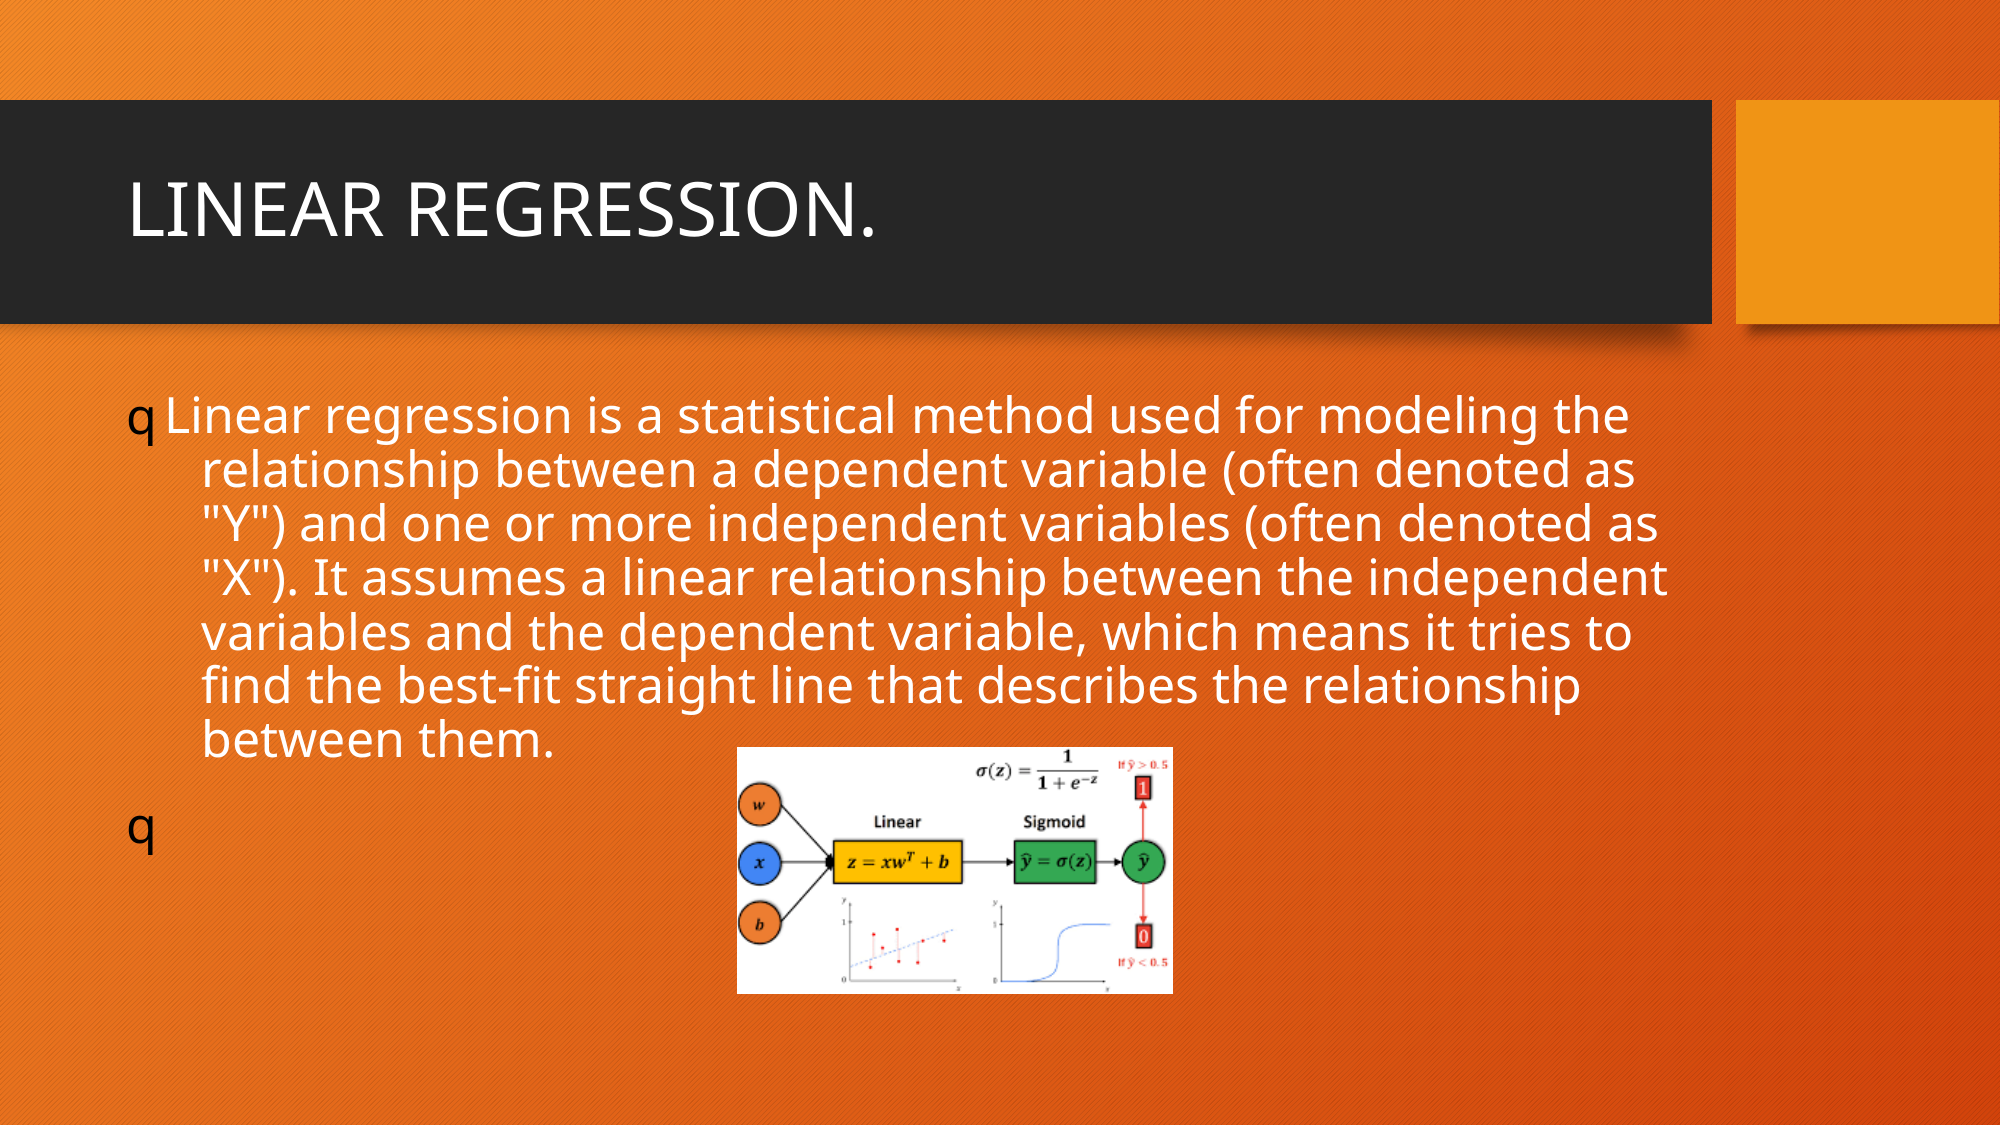

# LINEAR REGRESSION.
Linear regression is a statistical method used for modeling the relationship between a dependent variable (often denoted as "Y") and one or more independent variables (often denoted as "X"). It assumes a linear relationship between the independent variables and the dependent variable, which means it tries to find the best-fit straight line that describes the relationship between them.